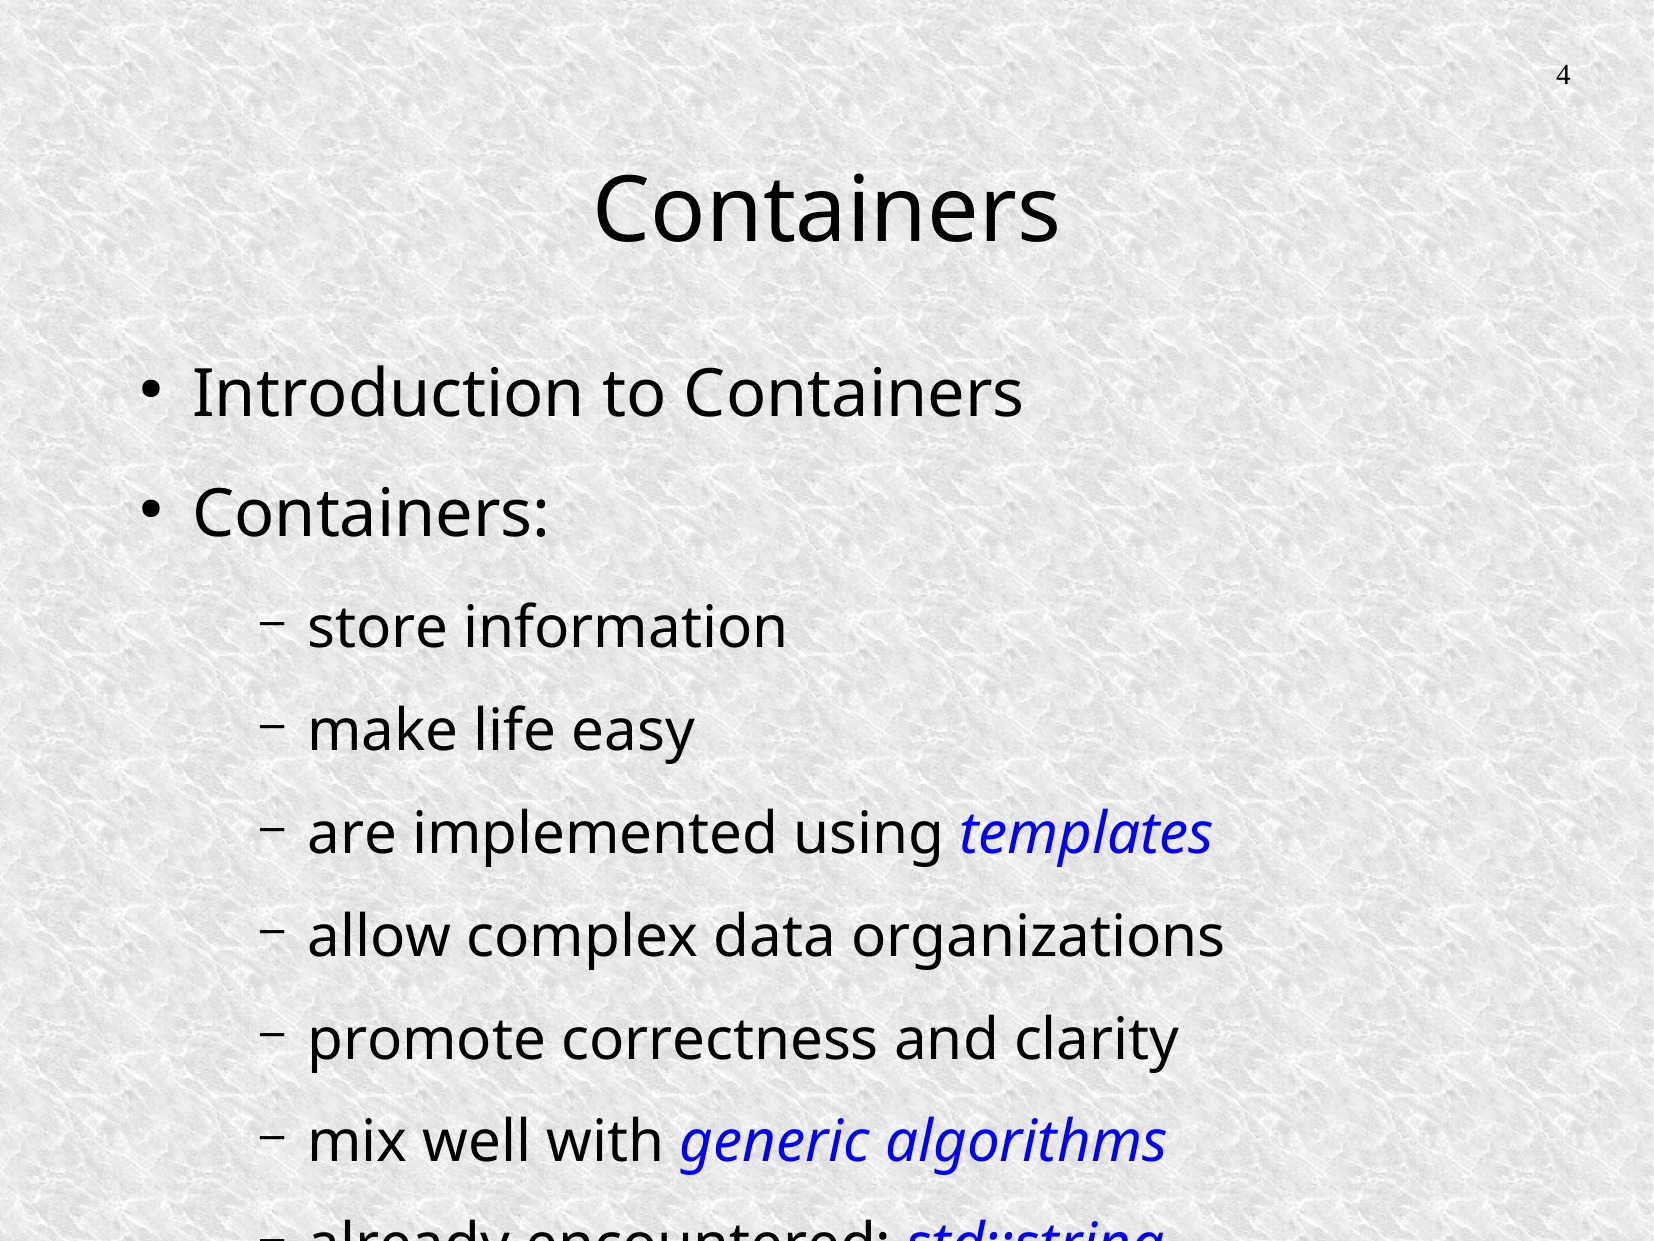

4
# Containers
Introduction to Containers
Containers:
store information
make life easy
are implemented using templates
allow complex data organizations
promote correctness and clarity
mix well with generic algorithms
already encountered: std::string.